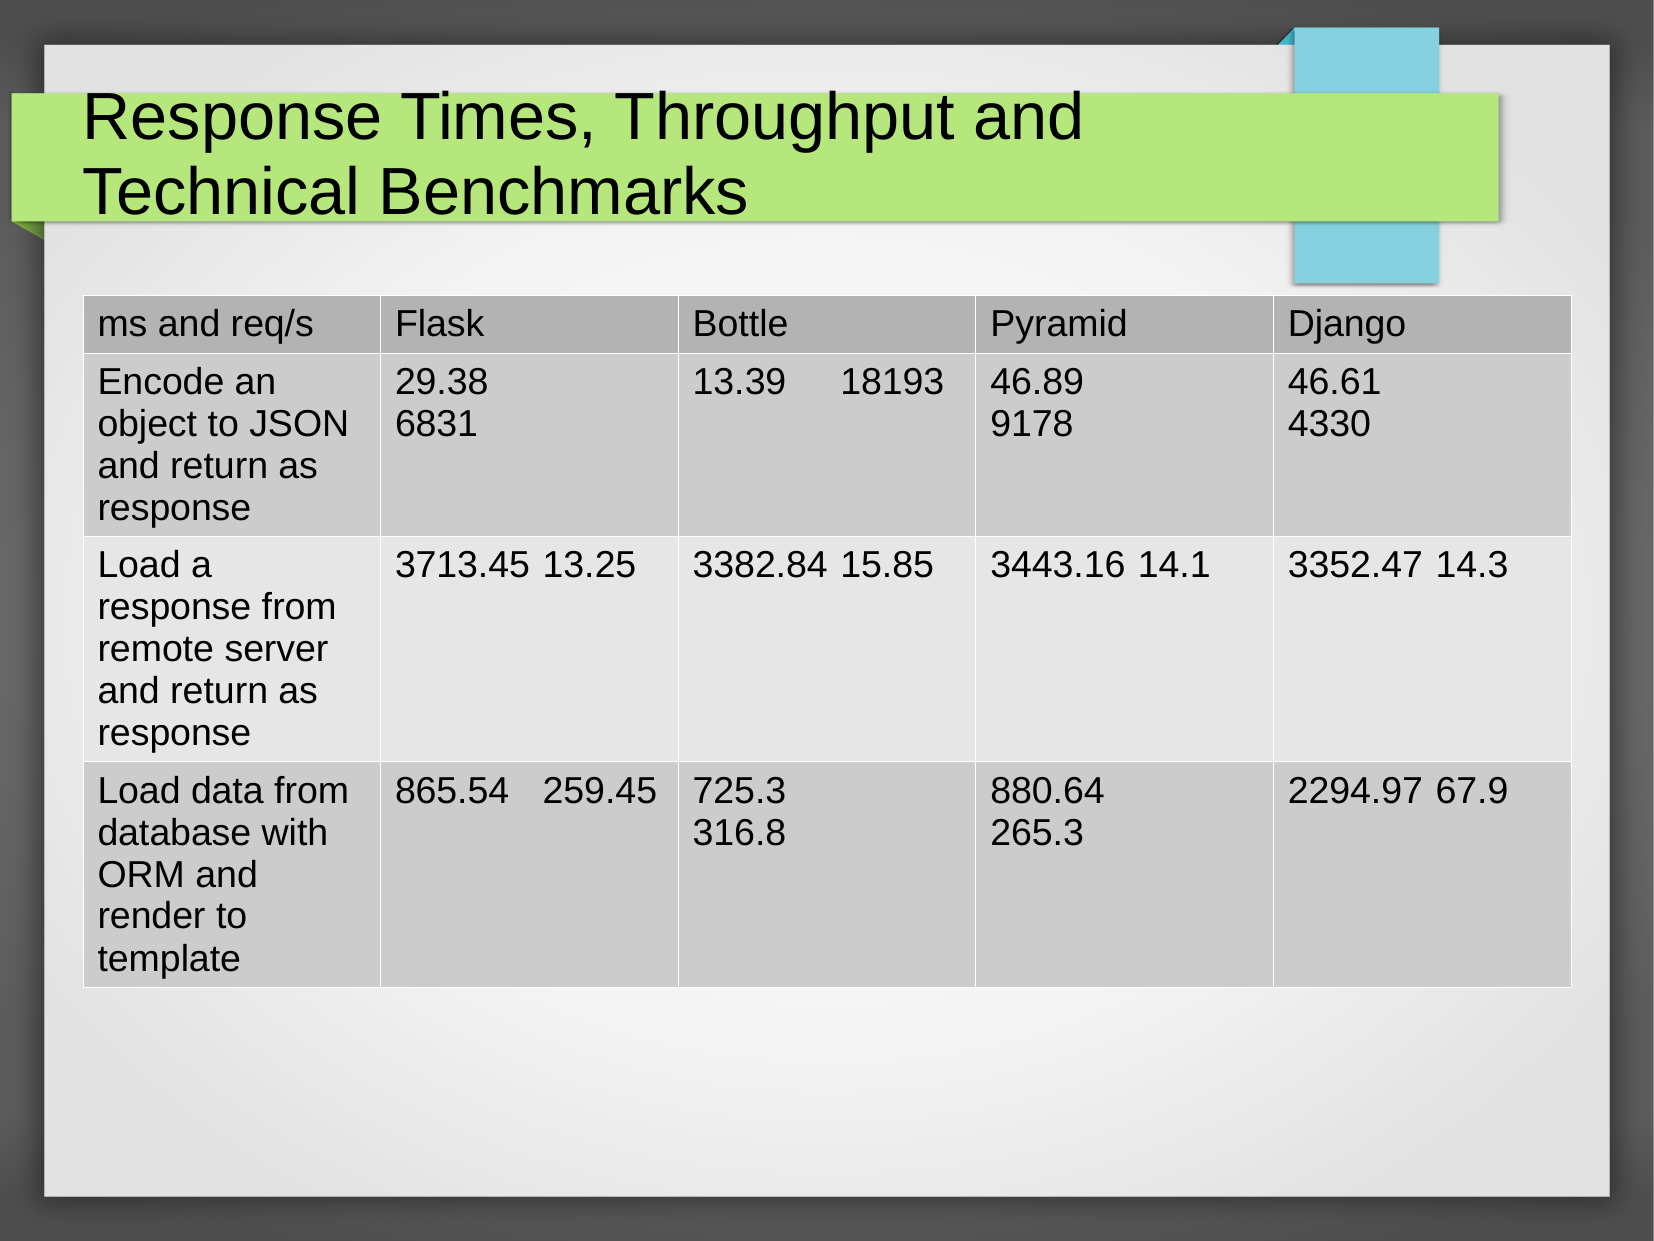

# Response Times, Throughput and Technical Benchmarks
| ms and req/s | Flask | Bottle | Pyramid | Django |
| --- | --- | --- | --- | --- |
| Encode an object to JSON and return as response | 29.38 6831 | 13.39 18193 | 46.89 9178 | 46.61 4330 |
| Load a response from remote server and return as response | 3713.45 13.25 | 3382.84 15.85 | 3443.16 14.1 | 3352.47 14.3 |
| Load data from database with ORM and render to template | 865.54 259.45 | 725.3 316.8 | 880.64 265.3 | 2294.97 67.9 |